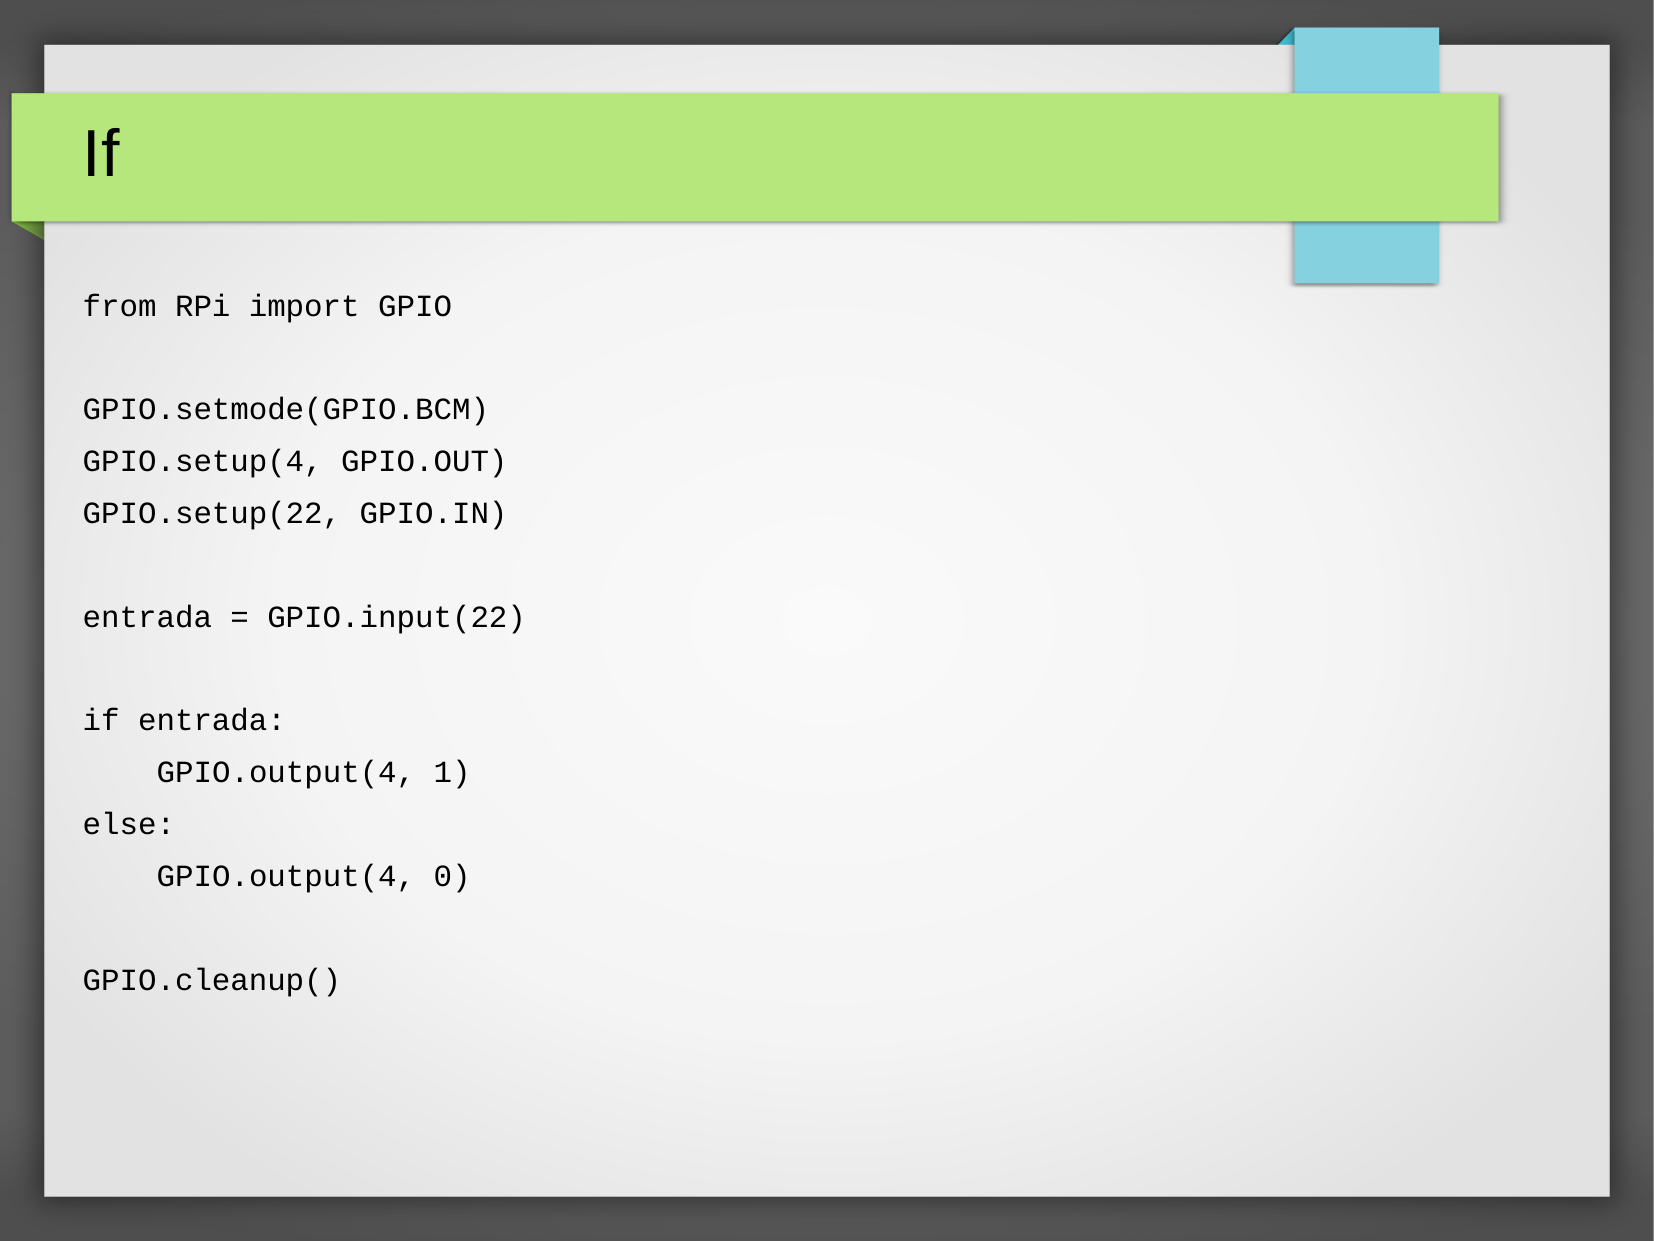

# If
from RPi import GPIO
GPIO.setmode(GPIO.BCM)
GPIO.setup(4, GPIO.OUT)
GPIO.setup(22, GPIO.IN)
entrada = GPIO.input(22)
if entrada:
 GPIO.output(4, 1)
else:
 GPIO.output(4, 0)
GPIO.cleanup()